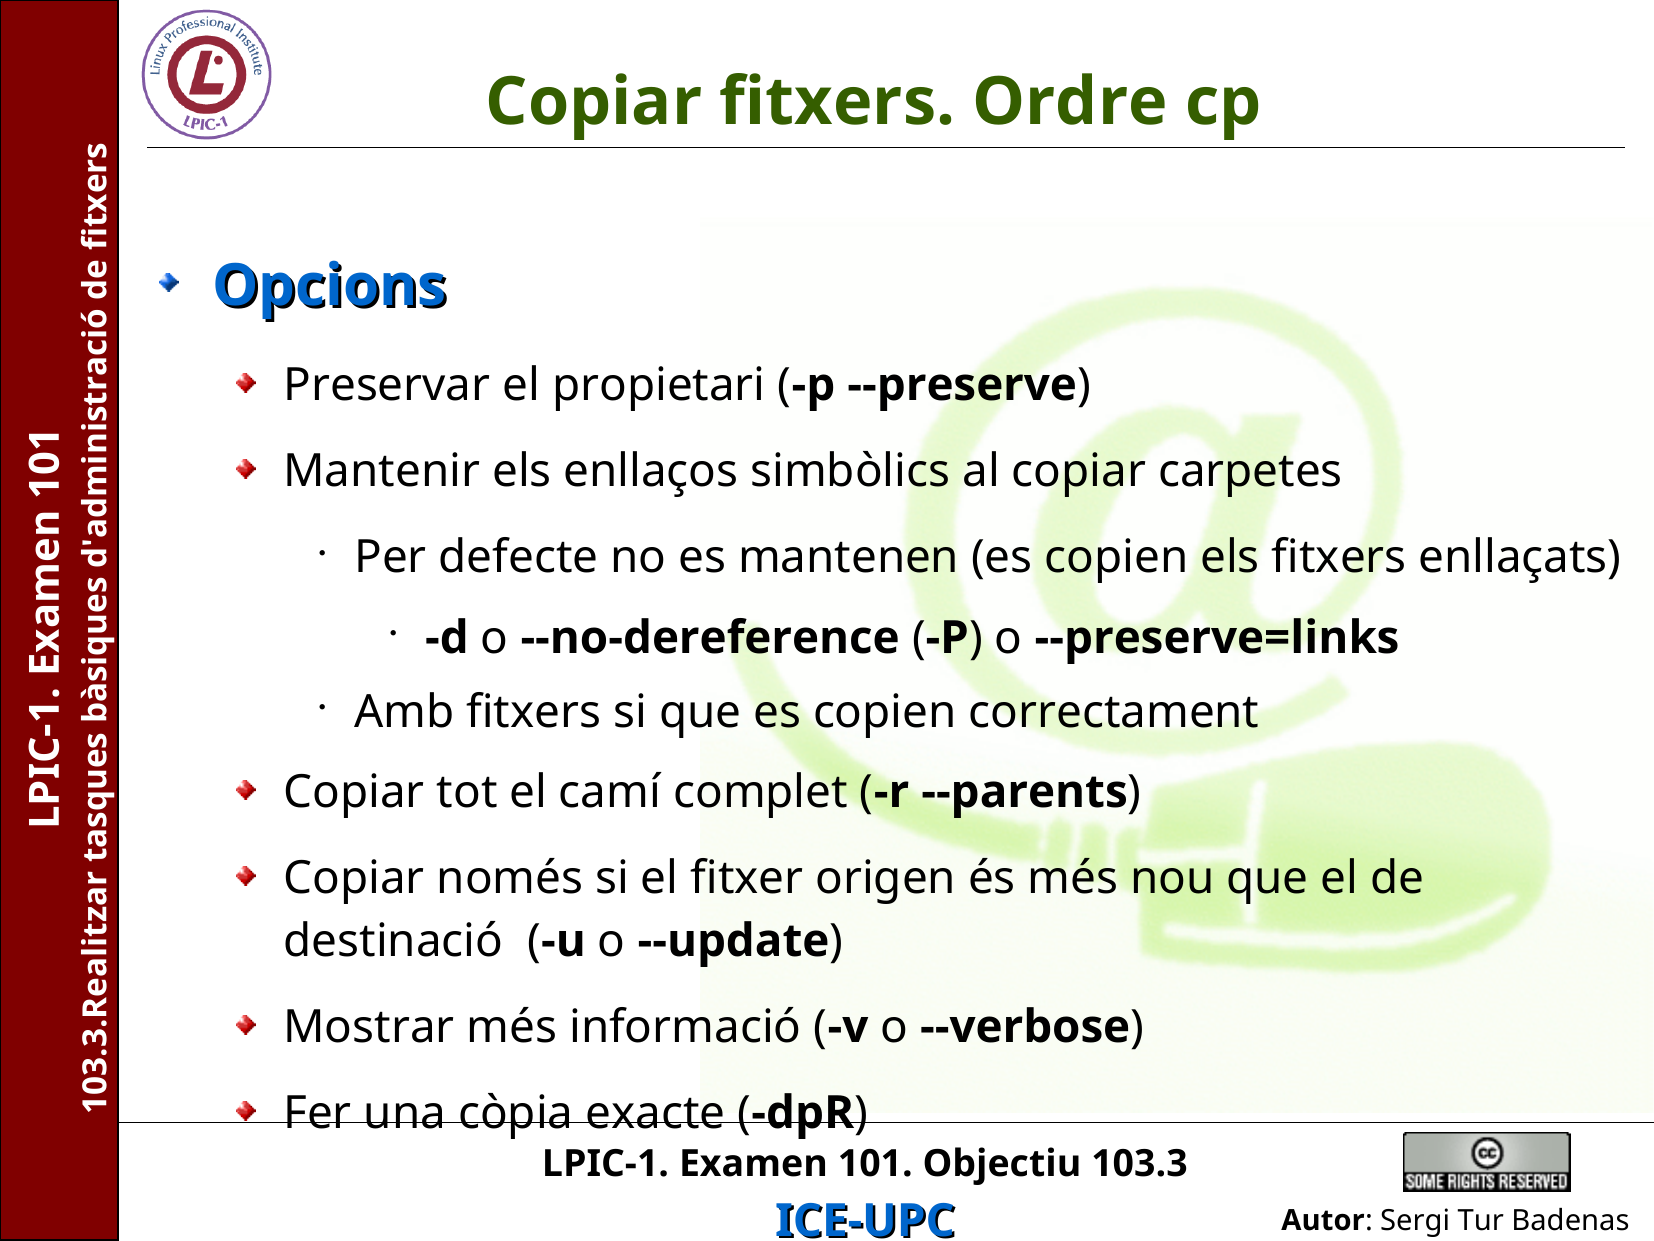

# Copiar fitxers. Ordre cp
Opcions
Preservar el propietari (-p --preserve)
Mantenir els enllaços simbòlics al copiar carpetes
Per defecte no es mantenen (es copien els fitxers enllaçats)
-d o --no-dereference (-P) o --preserve=links
Amb fitxers si que es copien correctament
Copiar tot el camí complet (-r --parents)
Copiar només si el fitxer origen és més nou que el de destinació (-u o --update)
Mostrar més informació (-v o --verbose)
Fer una còpia exacte (-dpR)